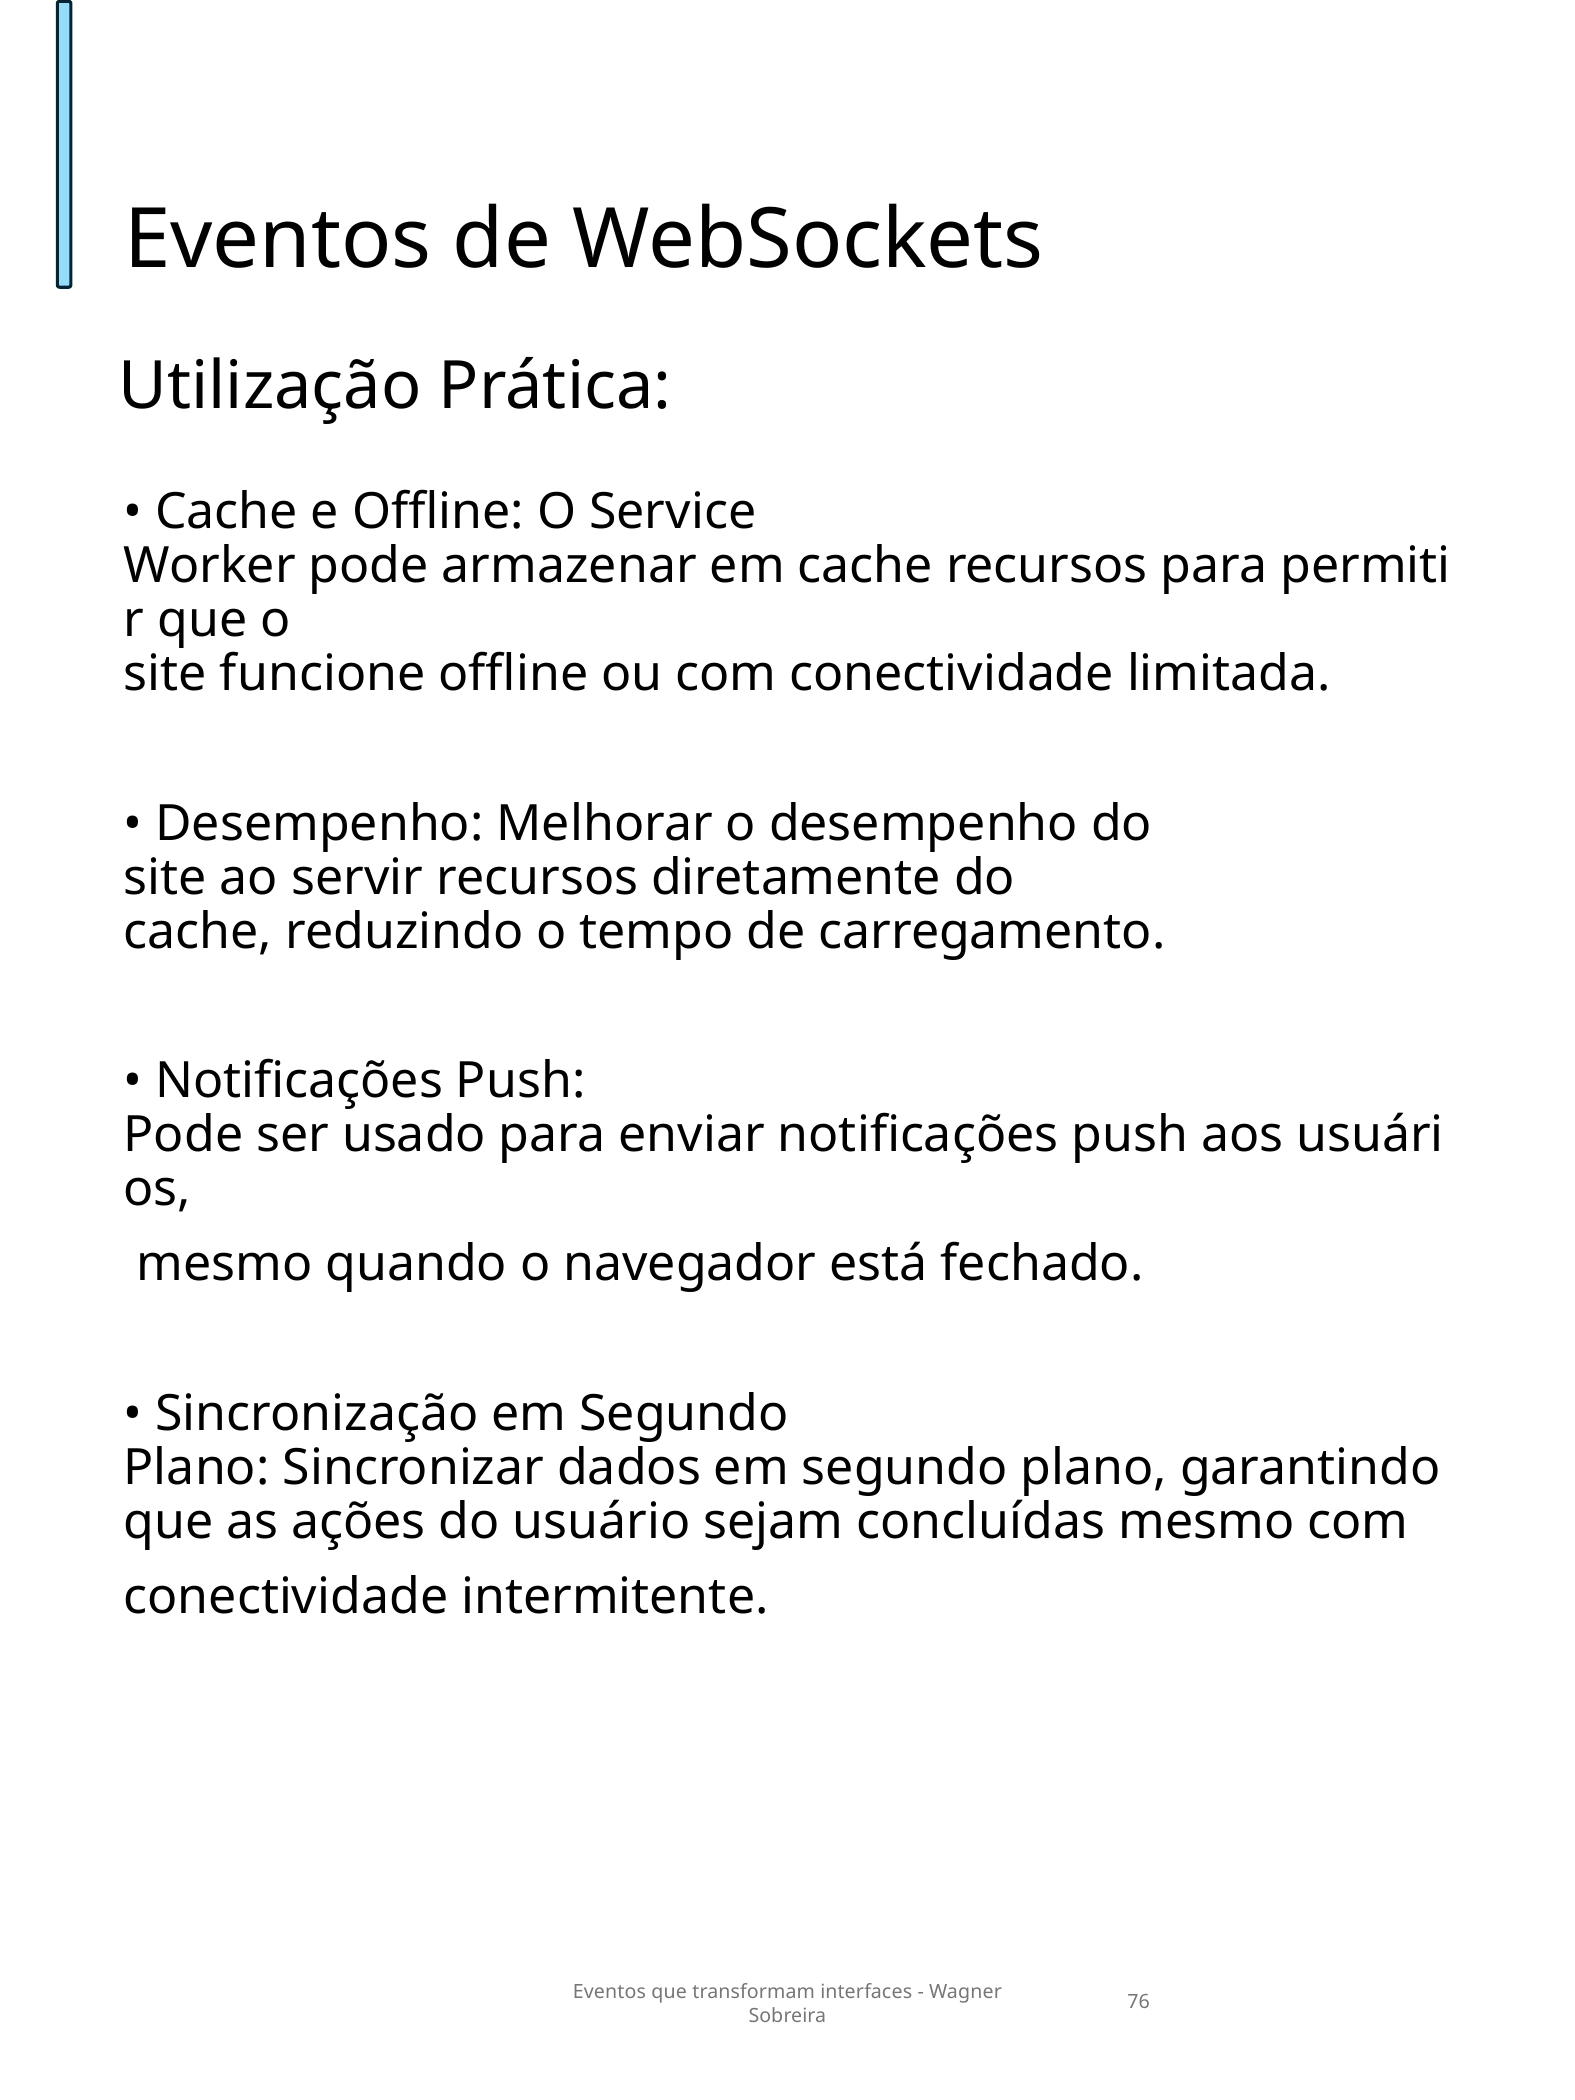

Eventos de WebSockets
Utilização Prática:
• Cache e Offline: O Service Worker pode armazenar em cache recursos para permitir que o site funcione offline ou com conectividade limitada.
• Desempenho: Melhorar o desempenho do site ao servir recursos diretamente do cache, reduzindo o tempo de carregamento.
• Notificações Push: Pode ser usado para enviar notificações push aos usuários,
 mesmo quando o navegador está fechado.
• Sincronização em Segundo Plano: Sincronizar dados em segundo plano, garantindo que as ações do usuário sejam concluídas mesmo com
conectividade intermitente.
Eventos que transformam interfaces - Wagner Sobreira